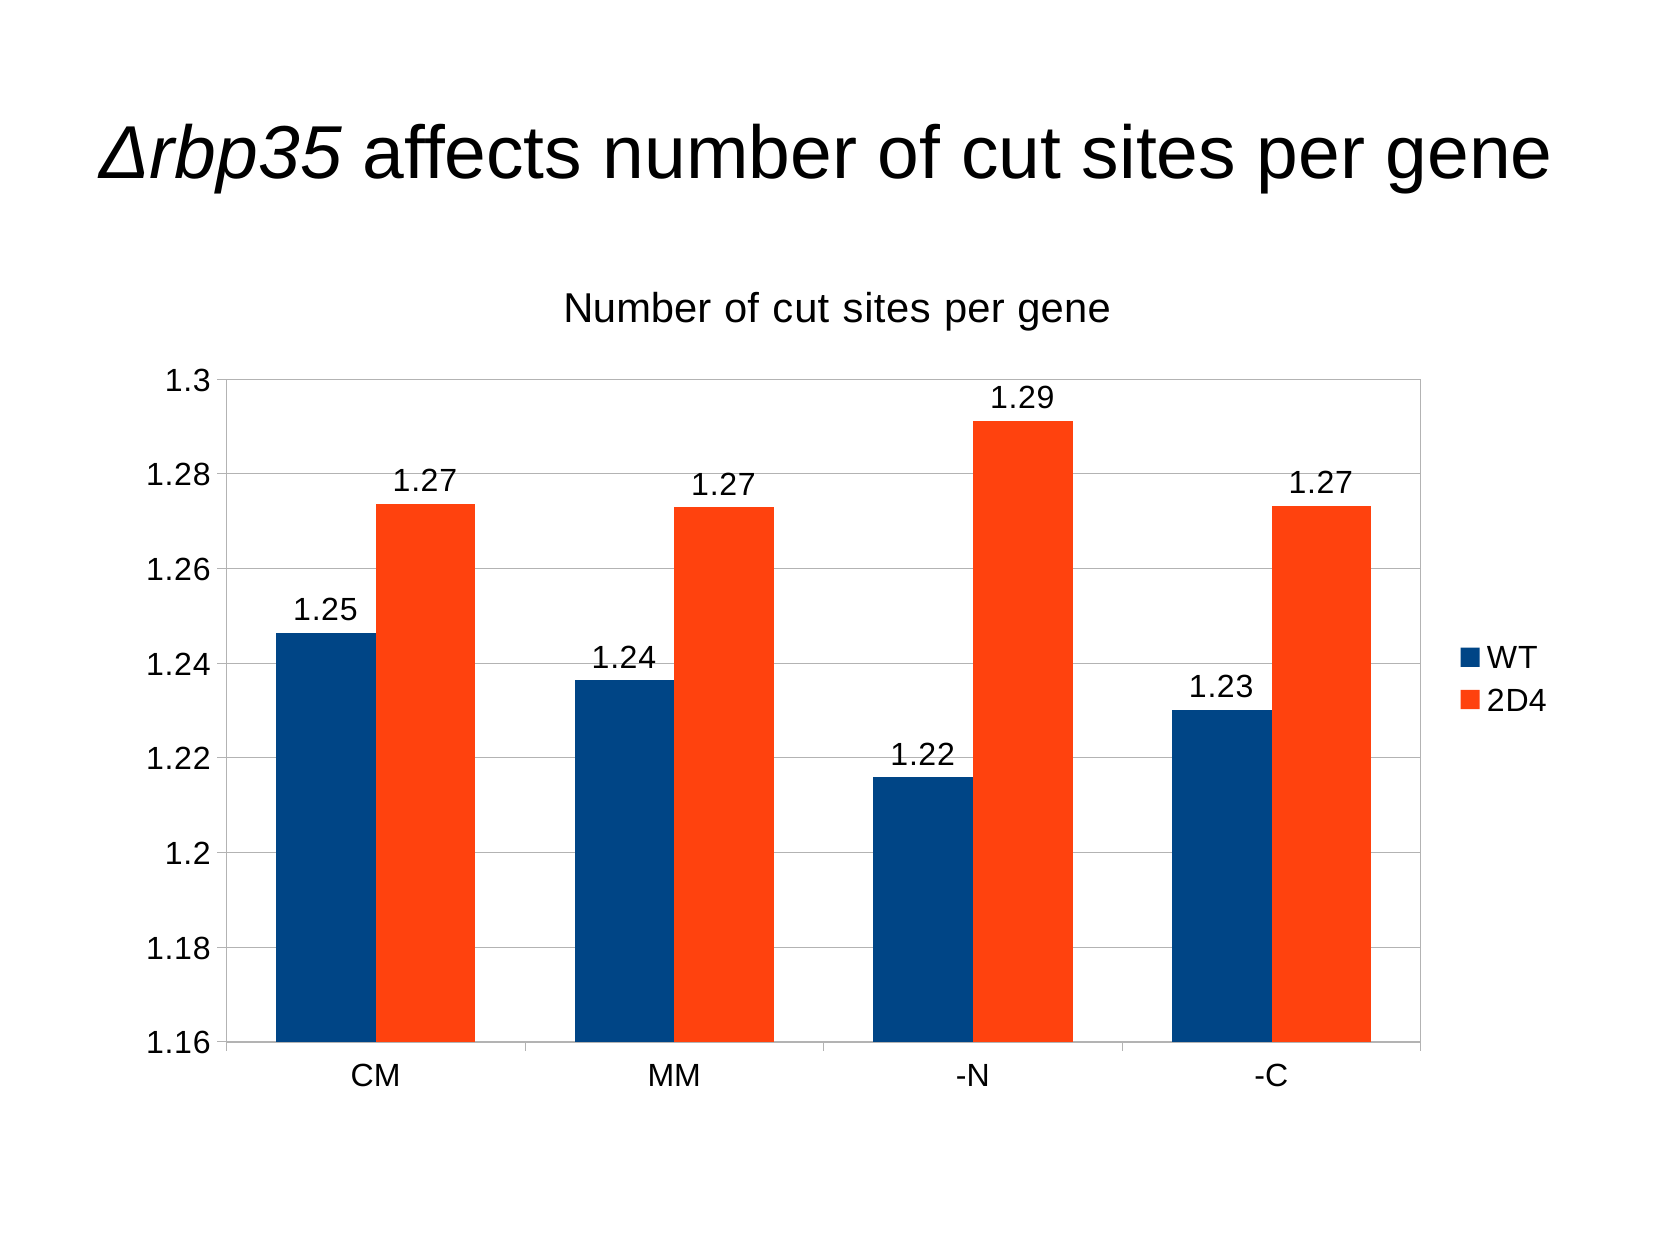

# Δrbp35 affects number of cut sites per gene
### Chart: Number of cut sites per gene
| Category | WT | 2D4 |
|---|---|---|
| CM | 1.24641 | 1.27369 |
| MM | 1.23637 | 1.27296 |
| -N | 1.21589 | 1.29116 |
| -C | 1.23015 | 1.27333 |